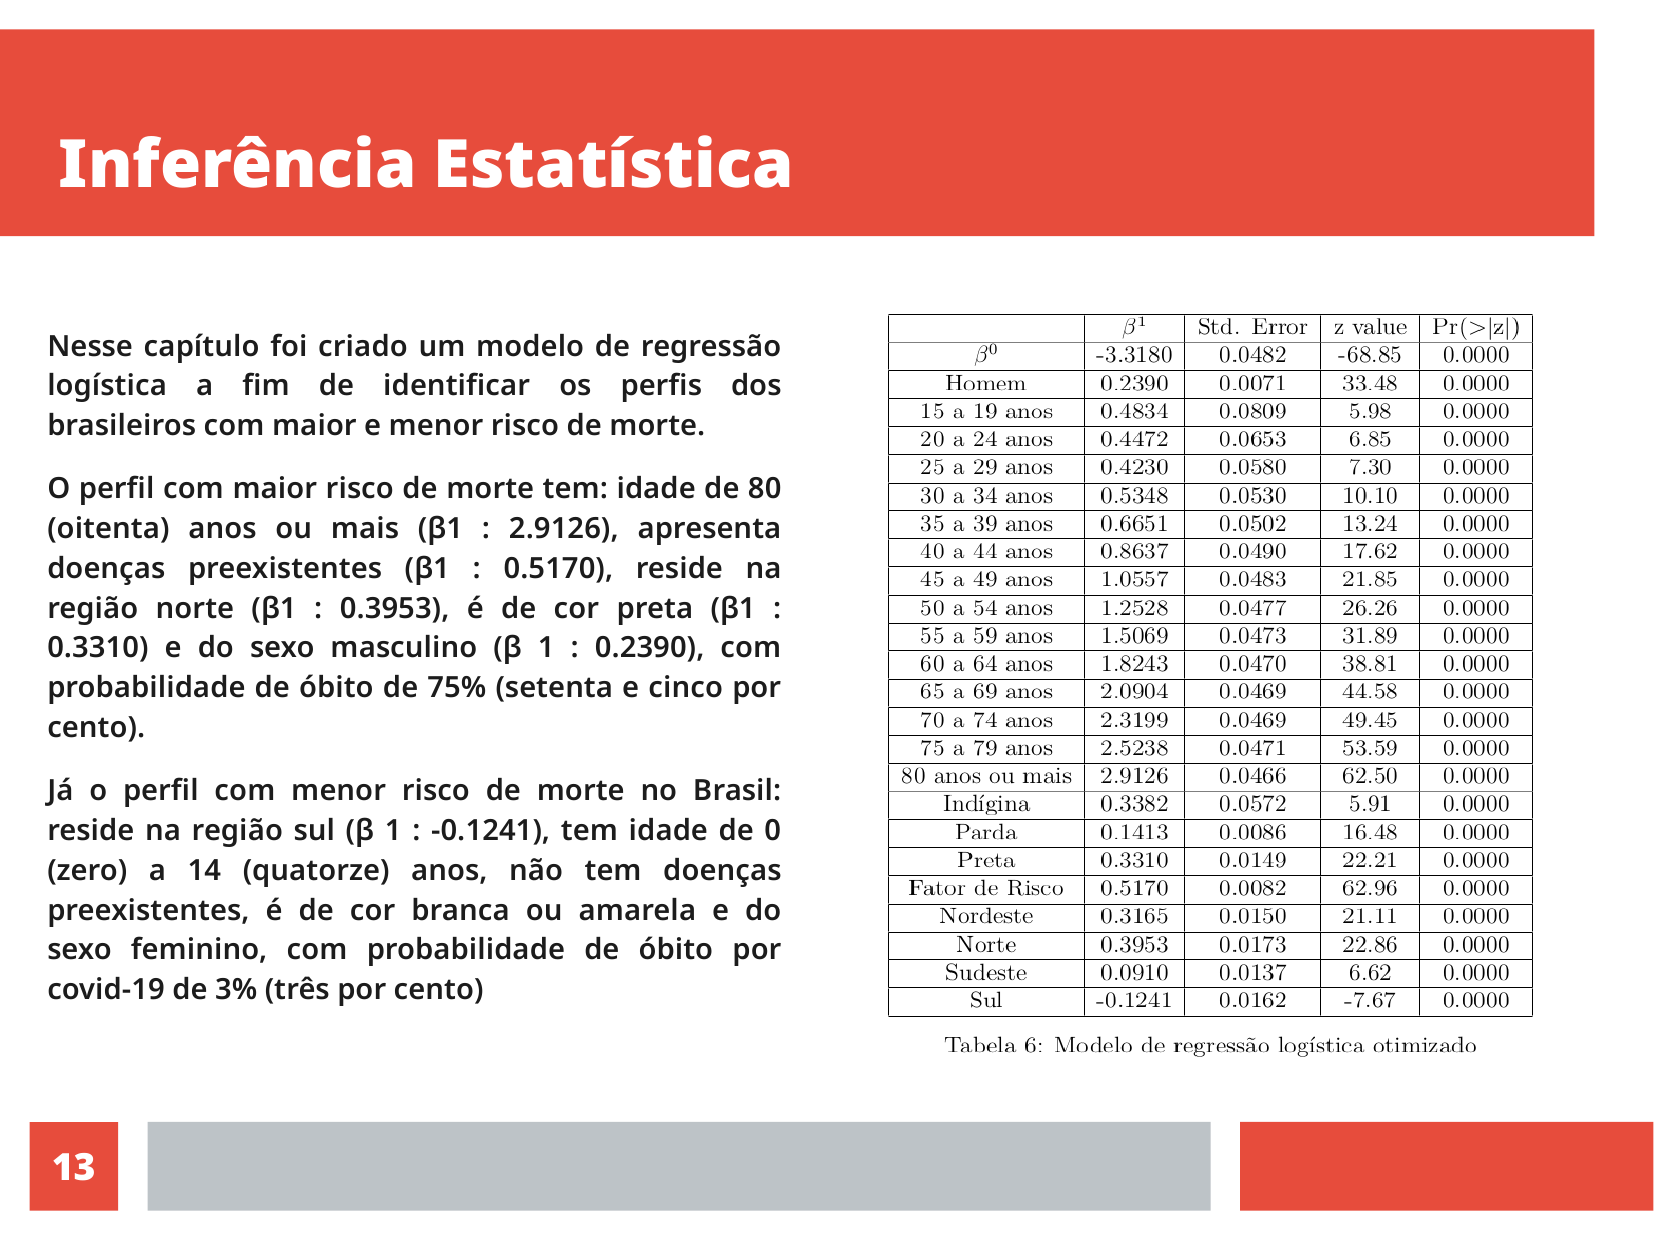

# Inferência Estatística
Nesse capítulo foi criado um modelo de regressão logística a fim de identificar os perfis dos brasileiros com maior e menor risco de morte.
O perfil com maior risco de morte tem: idade de 80 (oitenta) anos ou mais (β1 : 2.9126), apresenta doenças preexistentes (β1 : 0.5170), reside na região norte (β1 : 0.3953), é de cor preta (β1 : 0.3310) e do sexo masculino (β 1 : 0.2390), com probabilidade de óbito de 75% (setenta e cinco por cento).
Já o perfil com menor risco de morte no Brasil: reside na região sul (β 1 : -0.1241), tem idade de 0 (zero) a 14 (quatorze) anos, não tem doenças preexistentes, é de cor branca ou amarela e do sexo feminino, com probabilidade de óbito por covid-19 de 3% (três por cento)
13